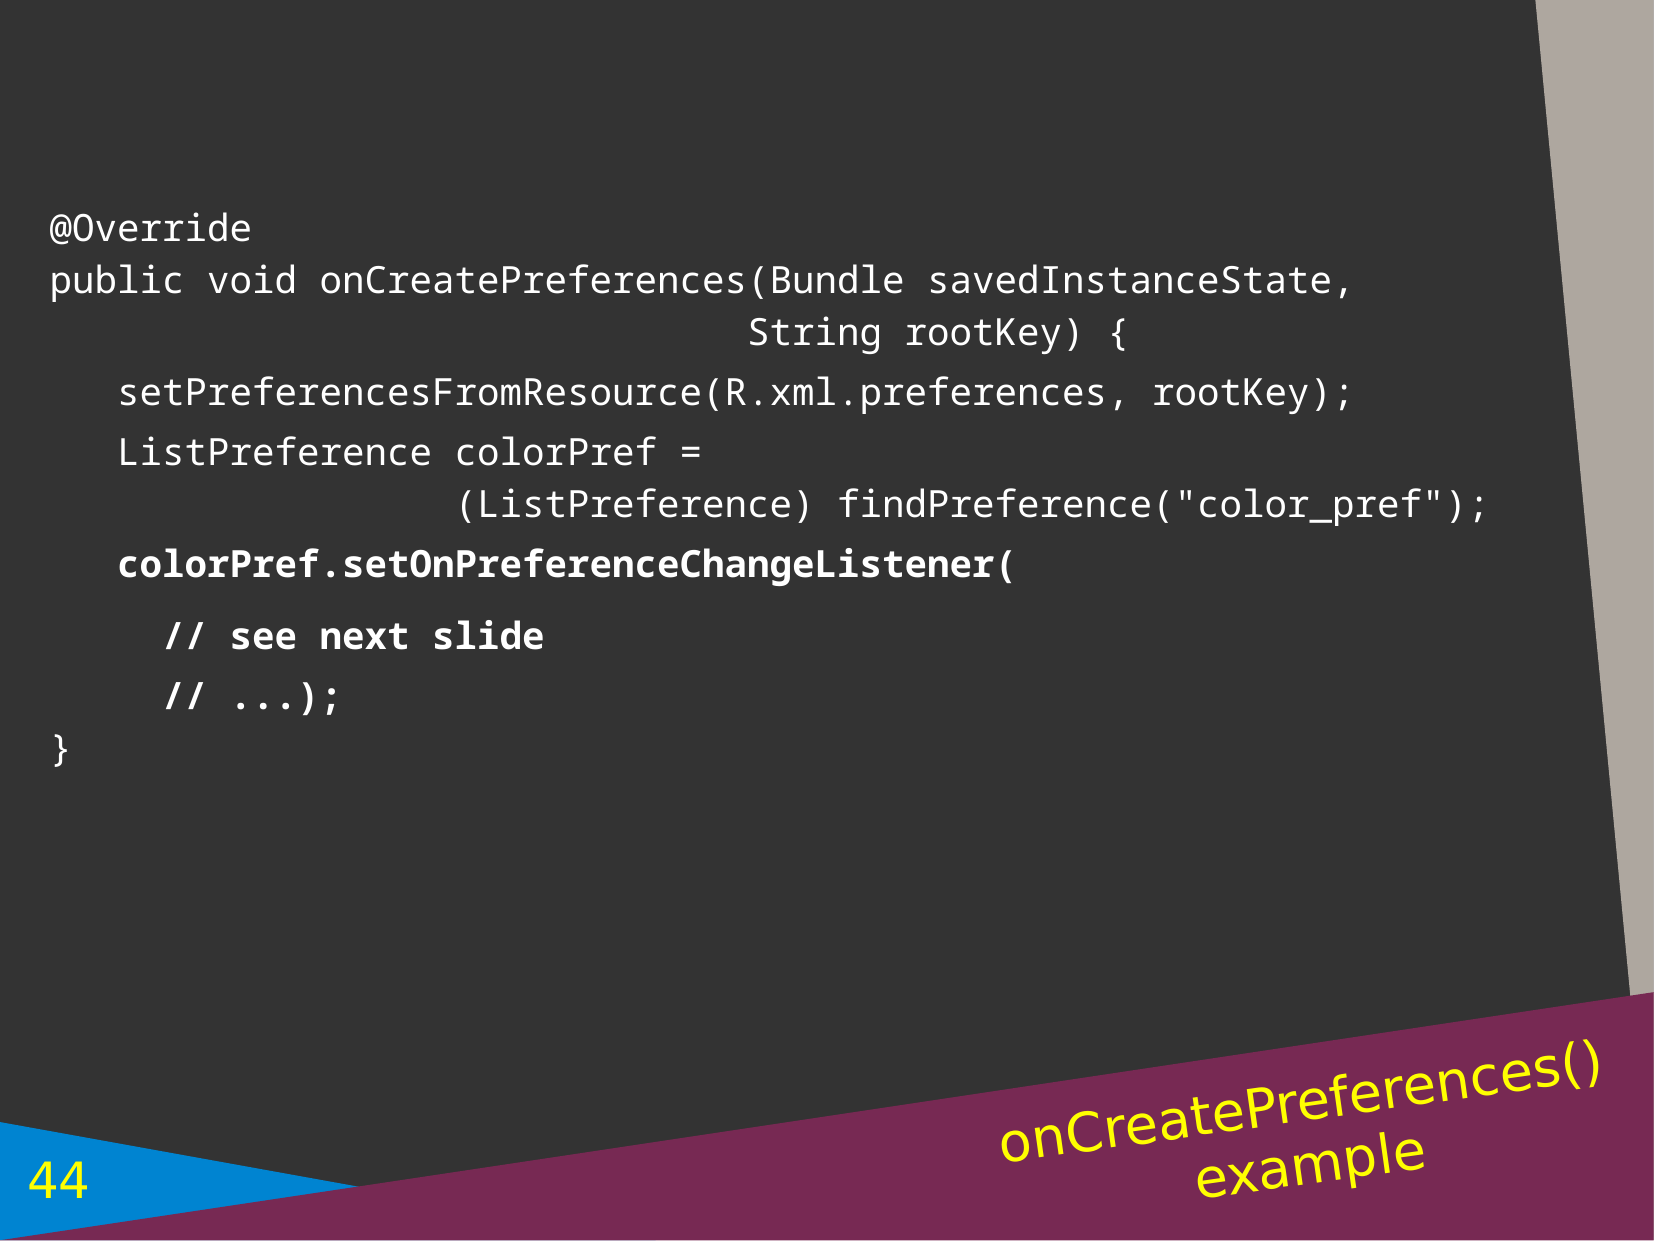

@Override
public void onCreatePreferences(Bundle savedInstanceState,
 String rootKey) {
 setPreferencesFromResource(R.xml.preferences, rootKey);
 ListPreference colorPref =
 (ListPreference) findPreference("color_pref");
 colorPref.setOnPreferenceChangeListener(
 // see next slide
 // ...);
}
# onCreatePreferences() example
44